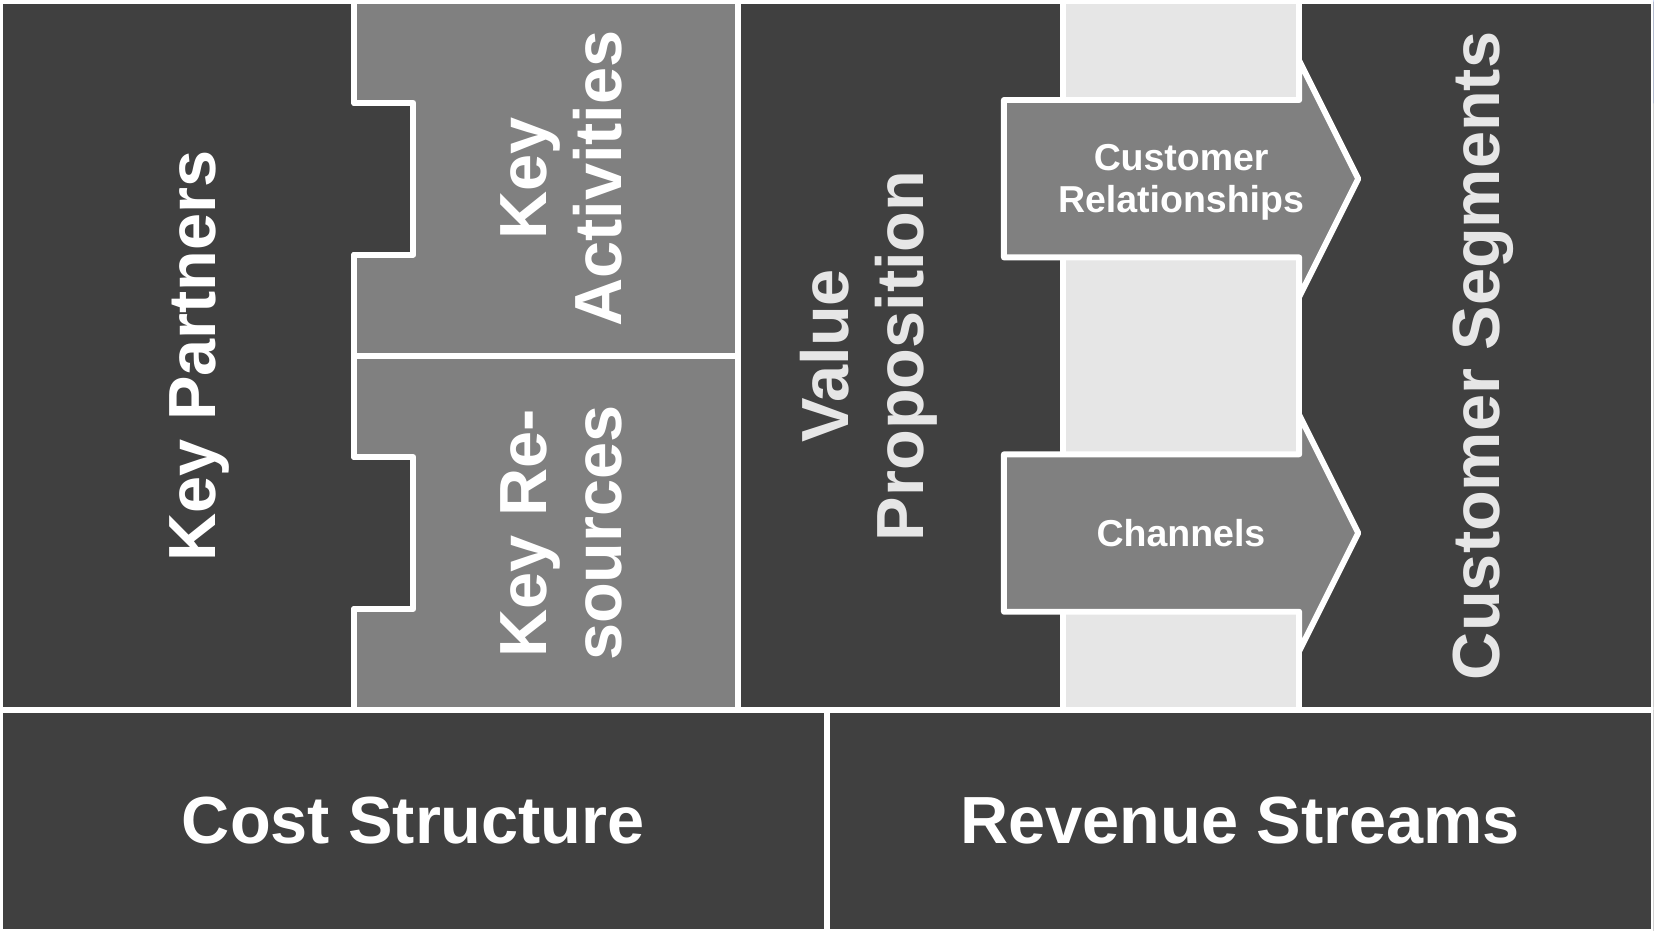

# Business Model of Single-Vendor Firms
Key Partners
Key
Activities
Value
Proposition
Customer Segments
Customer Relationships
Key Re-sources
Channels
Cost Structure
Revenue Streams
Free / Libre and Open Source Software
38
© 2019 Dirk Riehle - Some Rights Reserved